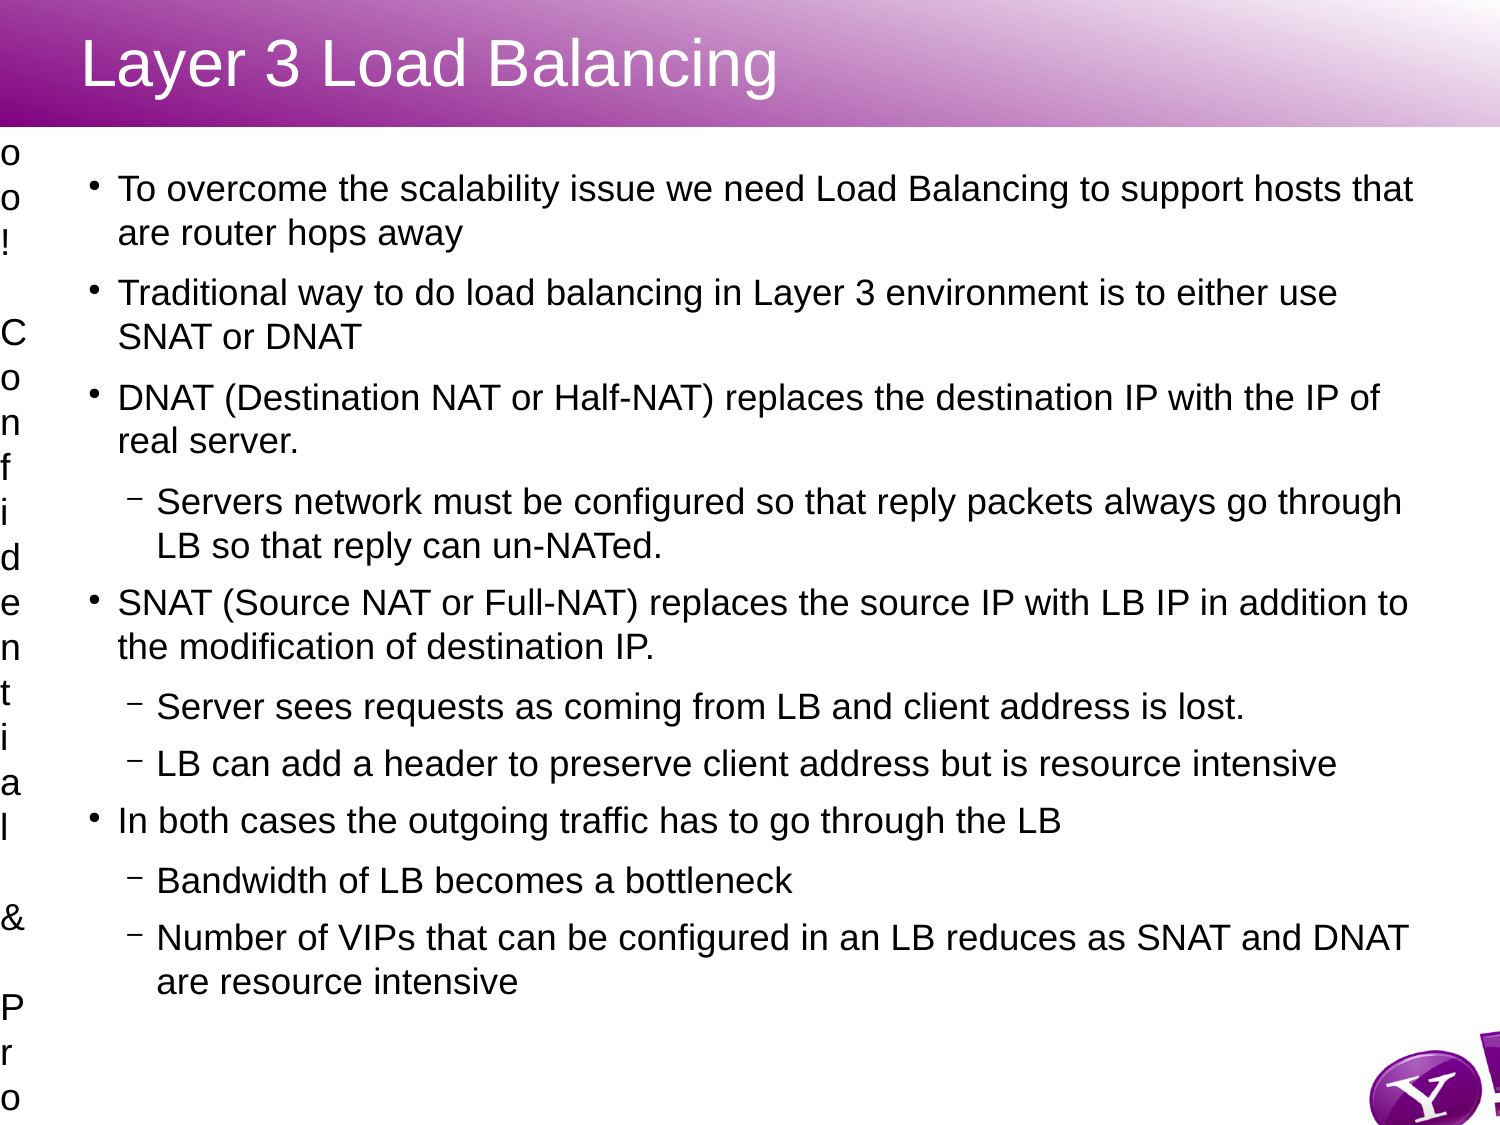

Layer 3 Load Balancing
11
#
To overcome the scalability issue we need Load Balancing to support hosts that are router hops away
Traditional way to do load balancing in Layer 3 environment is to either use SNAT or DNAT
DNAT (Destination NAT or Half-NAT) replaces the destination IP with the IP of real server.
Servers network must be configured so that reply packets always go through LB so that reply can un-NATed.
SNAT (Source NAT or Full-NAT) replaces the source IP with LB IP in addition to the modification of destination IP.
Server sees requests as coming from LB and client address is lost.
LB can add a header to preserve client address but is resource intensive
In both cases the outgoing traffic has to go through the LB
Bandwidth of LB becomes a bottleneck
Number of VIPs that can be configured in an LB reduces as SNAT and DNAT are resource intensive